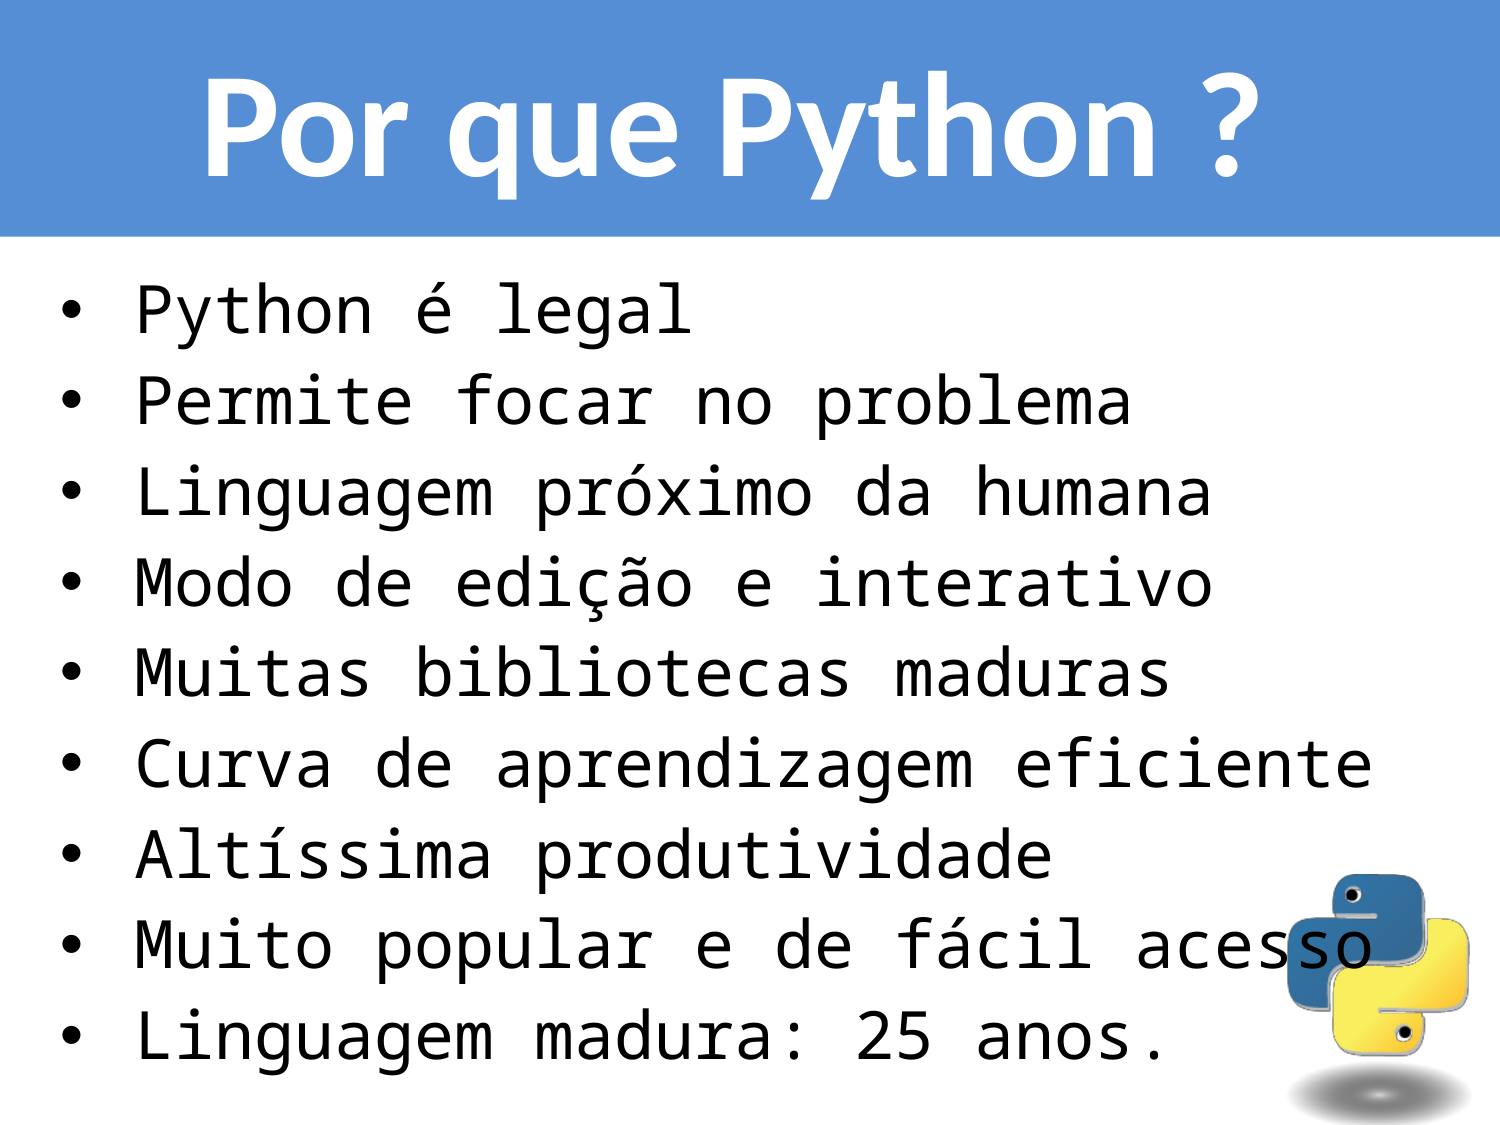

Por que Python ?
Python é legal
Permite focar no problema
Linguagem próximo da humana
Modo de edição e interativo
Muitas bibliotecas maduras
Curva de aprendizagem eficiente
Altíssima produtividade
Muito popular e de fácil acesso
Linguagem madura: 25 anos.